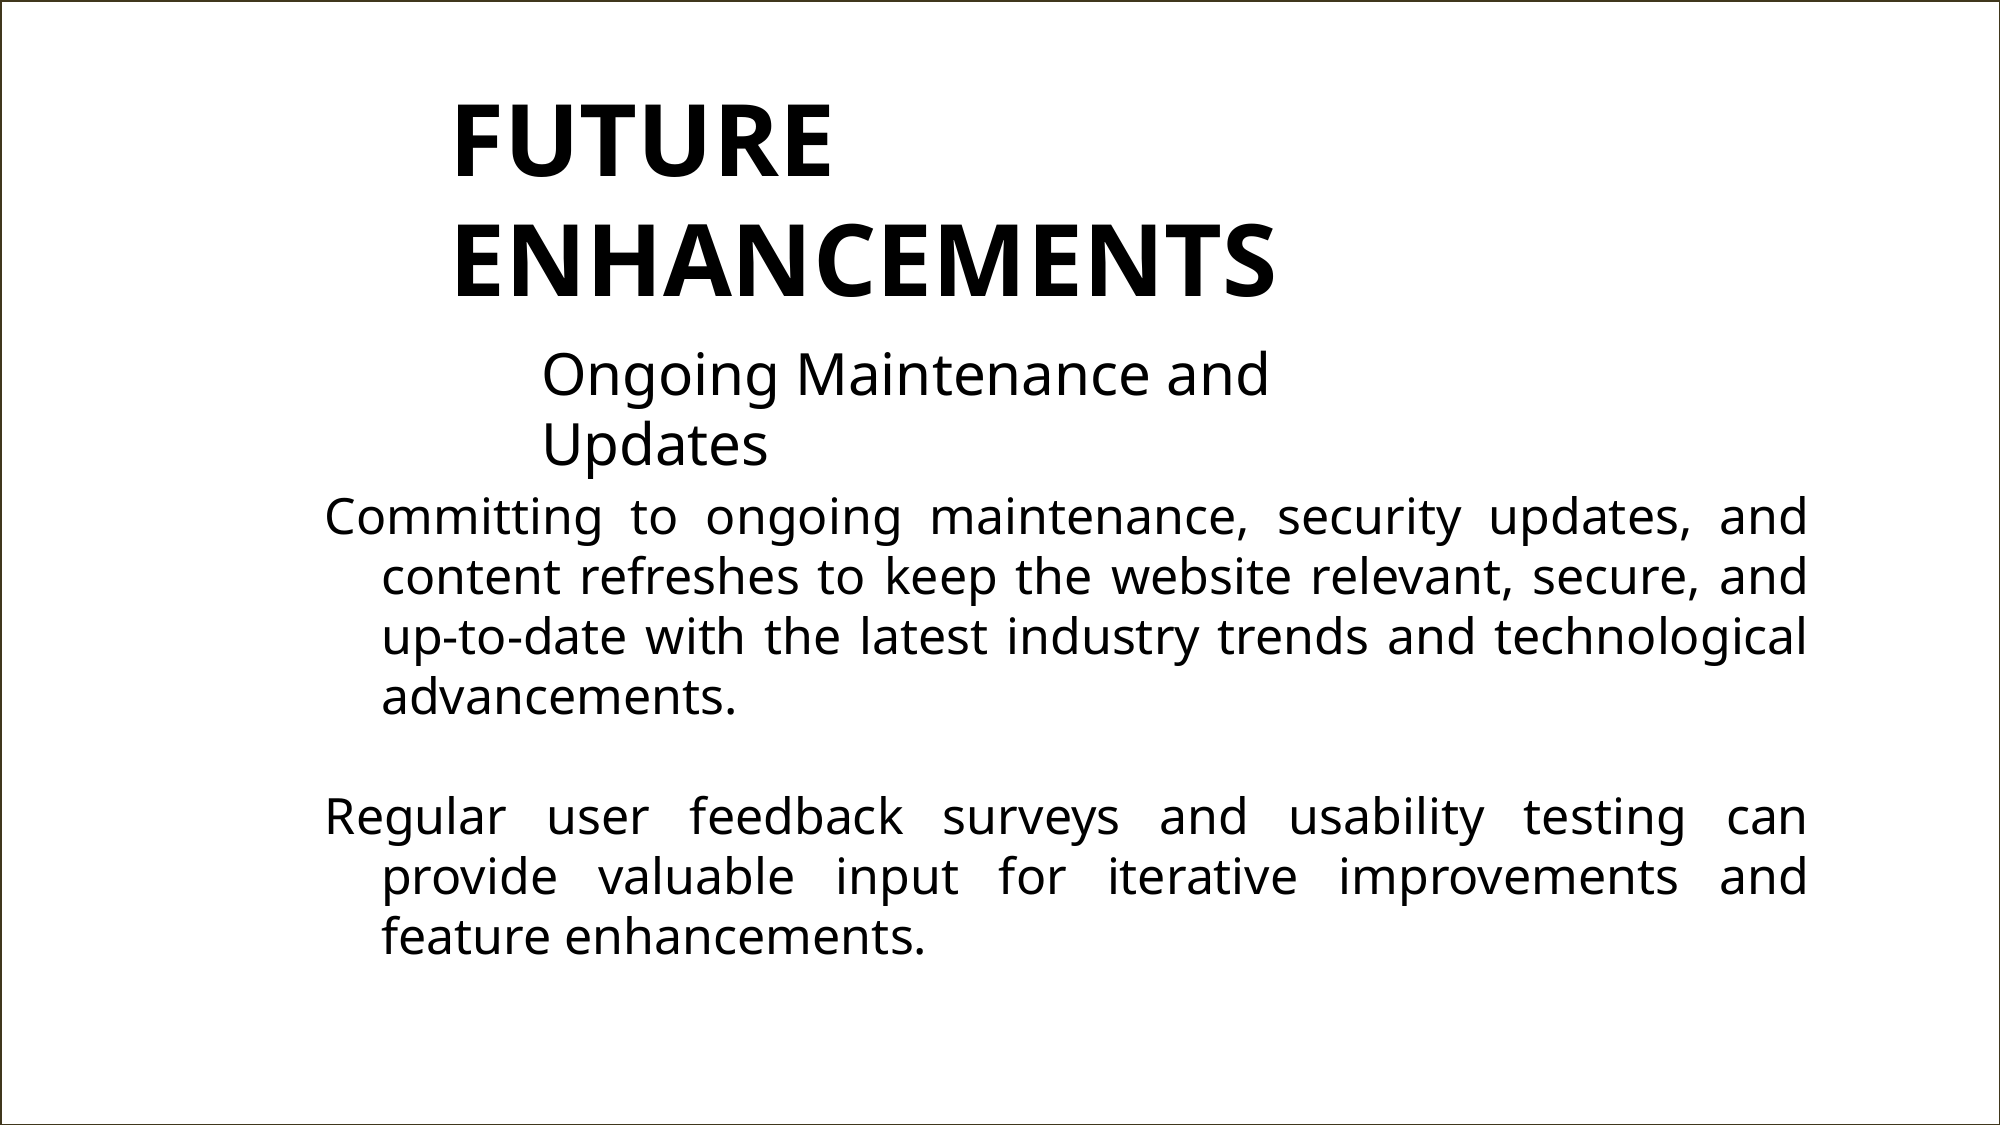

Committing to ongoing maintenance, security updates, and content refreshes to keep the website relevant, secure, and up-to-date with the latest industry trends and technological advancements. Regular user feedback surveys and usability testing can provide valuable input for iterative improvements and feature enhancements.
THANK     YOU
THANK        YOU ​
FUTURE ENHANCEMENTS
Social Learning Communities
Ongoing Maintenance and Updates
Facilitating social learning communities and discussion forums within the website, where students, faculty, and alumni can engage in collaborative learning, knowledge sharing, and academic discourse.
Special interest groups, study circles, and professional networking communities can foster a culture of lifelong learning and community involvement.
Committing to ongoing maintenance, security updates, and content refreshes to keep the website relevant, secure, and up-to-date with the latest industry trends and technological advancements.
Regular user feedback surveys and usability testing can provide valuable input for iterative improvements and feature enhancements.
HARSH RAJ (L) - 611921821004
AMIT KUMAR - 611921821002
KHUSHI KUMARI - 611921821001